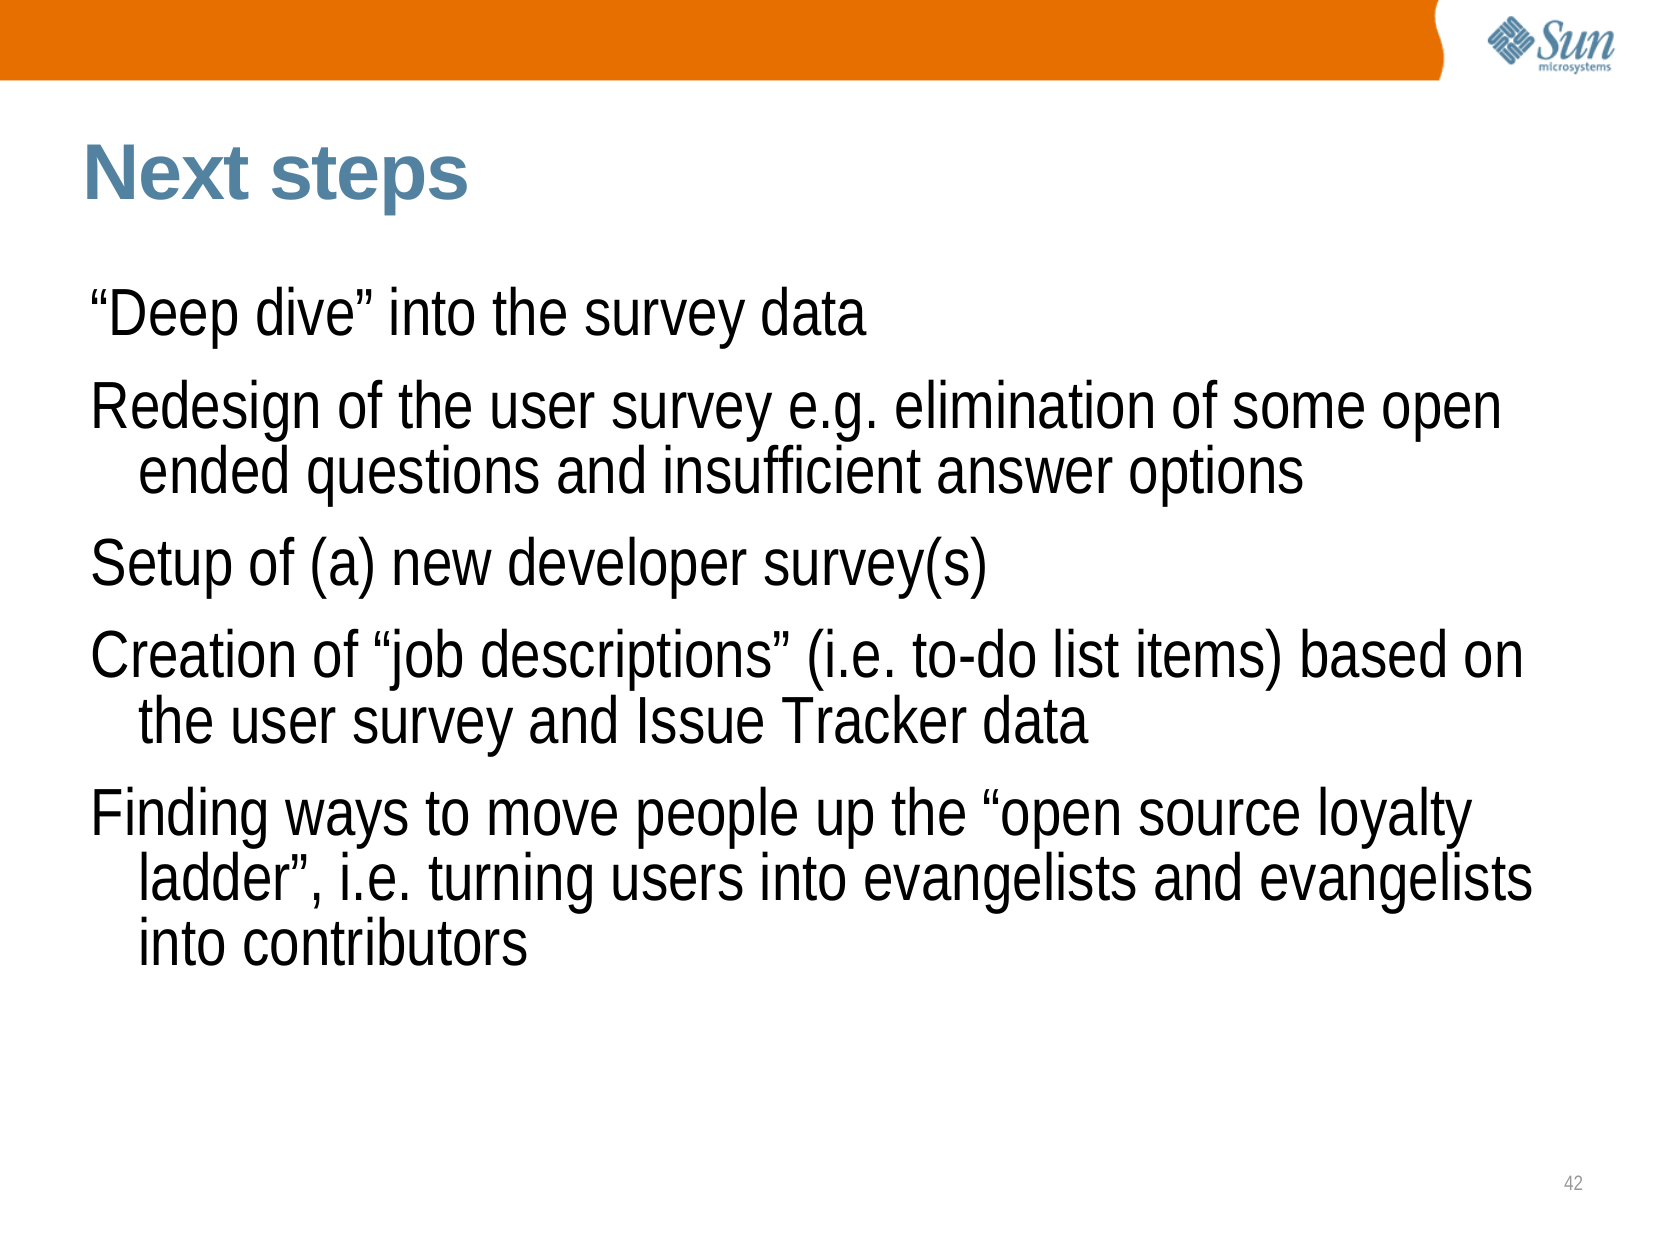

# Next steps
“Deep dive” into the survey data
Redesign of the user survey e.g. elimination of some open ended questions and insufficient answer options
Setup of (a) new developer survey(s)
Creation of “job descriptions” (i.e. to-do list items) based on the user survey and Issue Tracker data
Finding ways to move people up the “open source loyalty ladder”, i.e. turning users into evangelists and evangelists into contributors